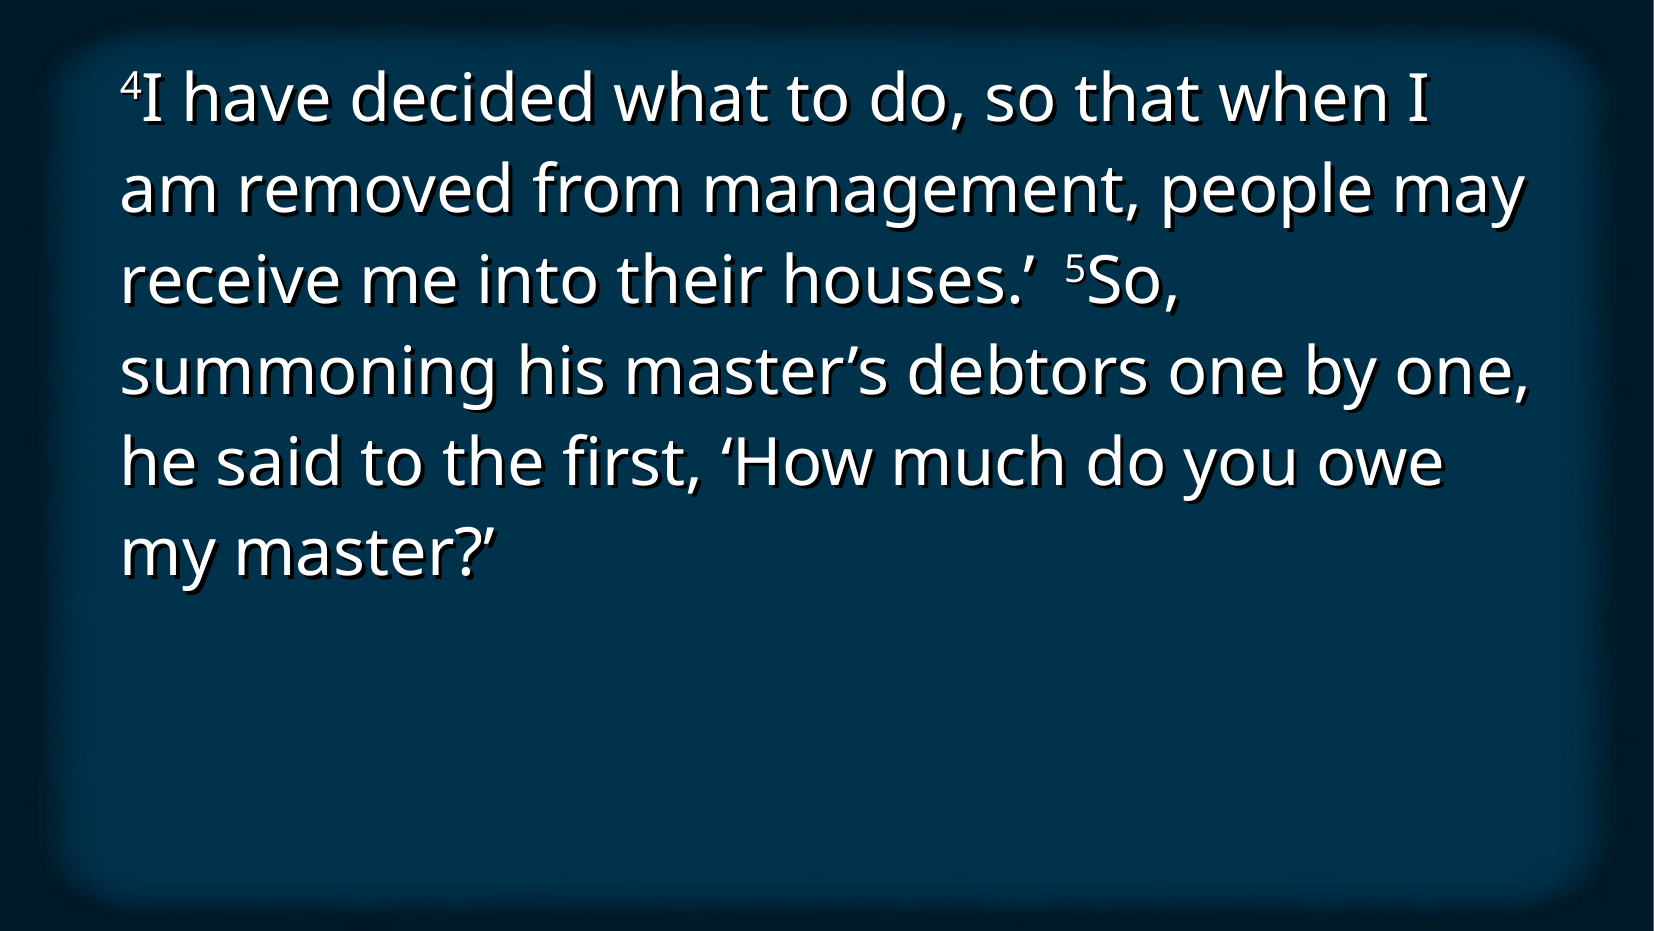

4I have decided what to do, so that when I am removed from management, people may receive me into their houses.’ 5So, summoning his master’s debtors one by one, he said to the first, ‘How much do you owe my master?’